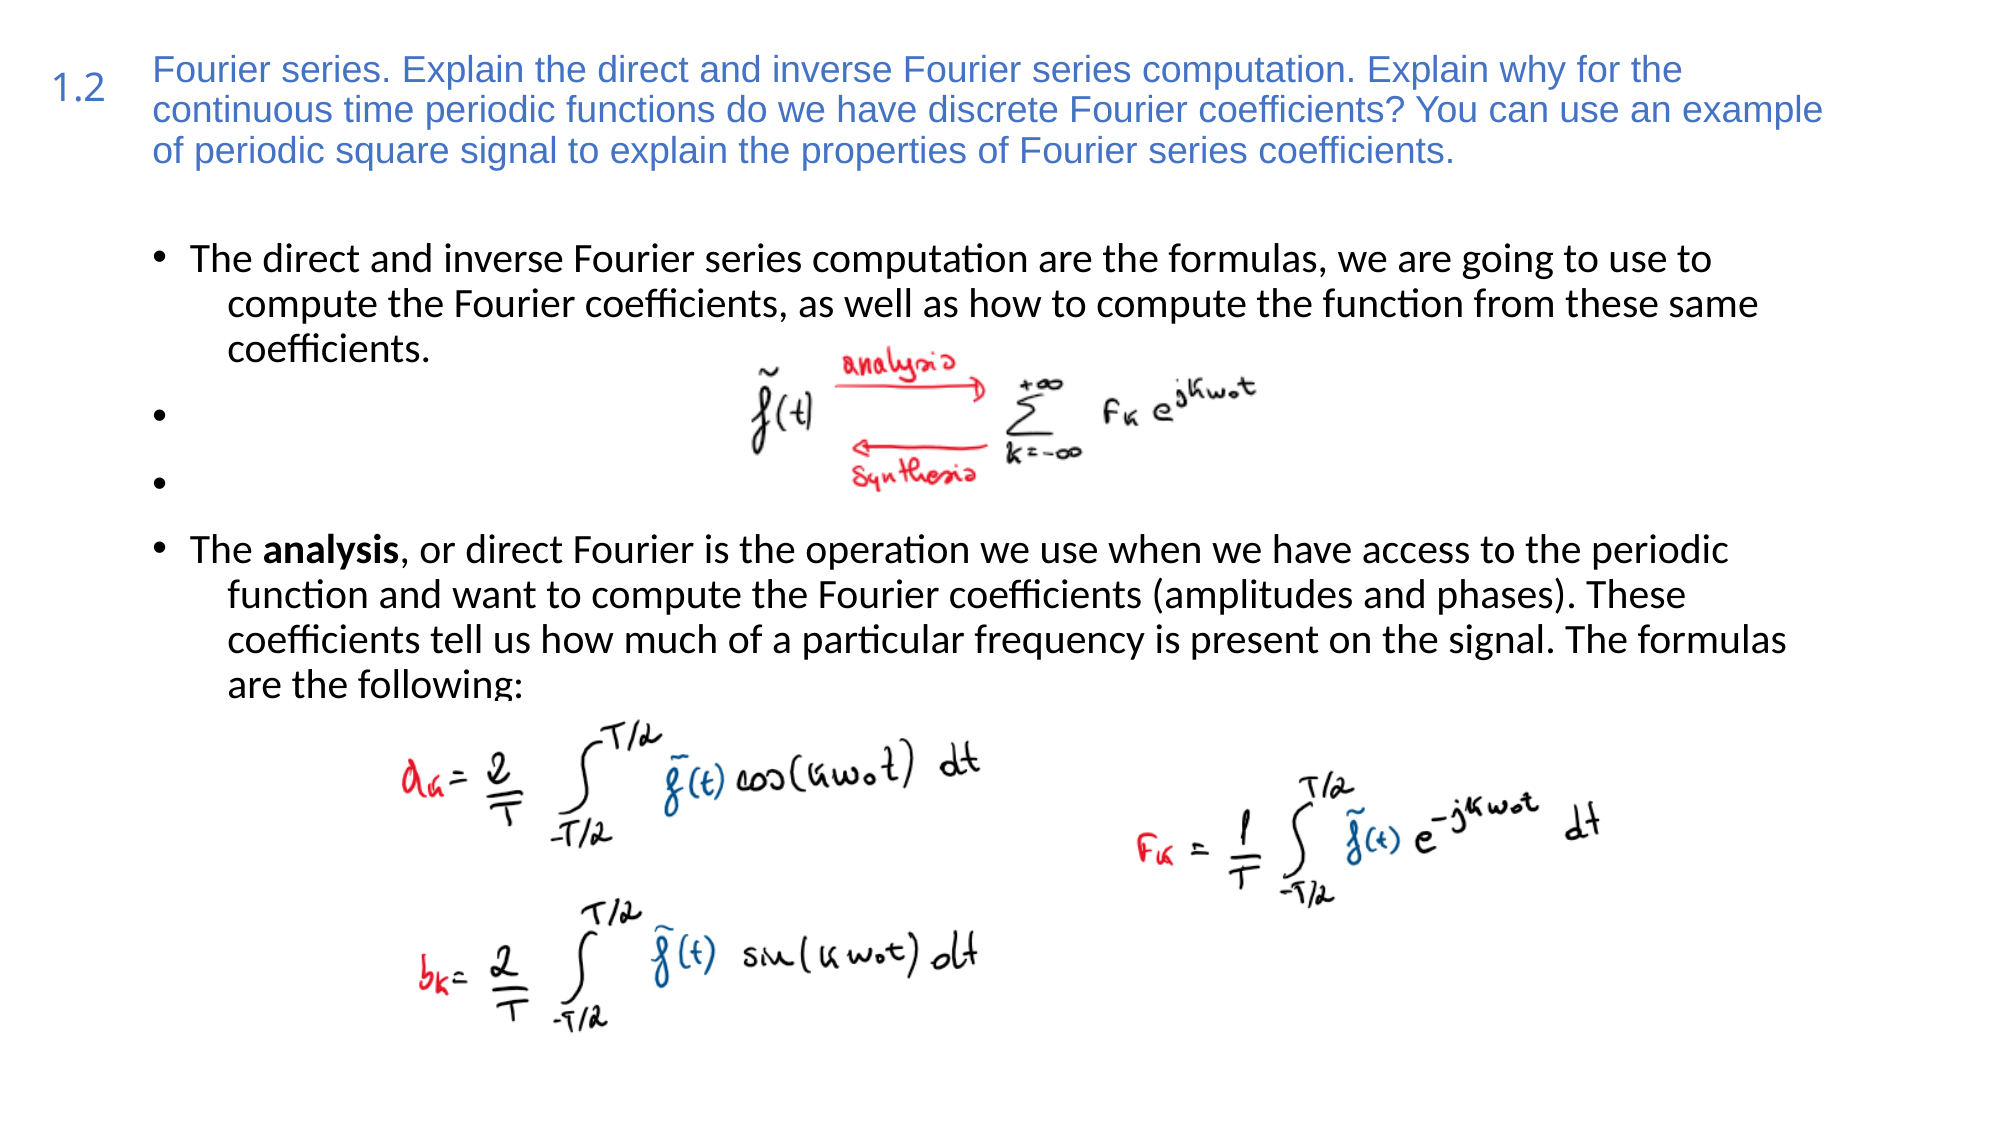

# Fourier series. Explain the direct and inverse Fourier series computation. Explain why for the continuous time periodic functions do we have discrete Fourier coefficients? You can use an example of periodic square signal to explain the properties of Fourier series coefficients.
1.2
The direct and inverse Fourier series computation are the formulas, we are going to use to compute the Fourier coefficients, as well as how to compute the function from these same coefficients.
The analysis, or direct Fourier is the operation we use when we have access to the periodic function and want to compute the Fourier coefficients (amplitudes and phases). These coefficients tell us how much of a particular frequency is present on the signal. The formulas are the following: